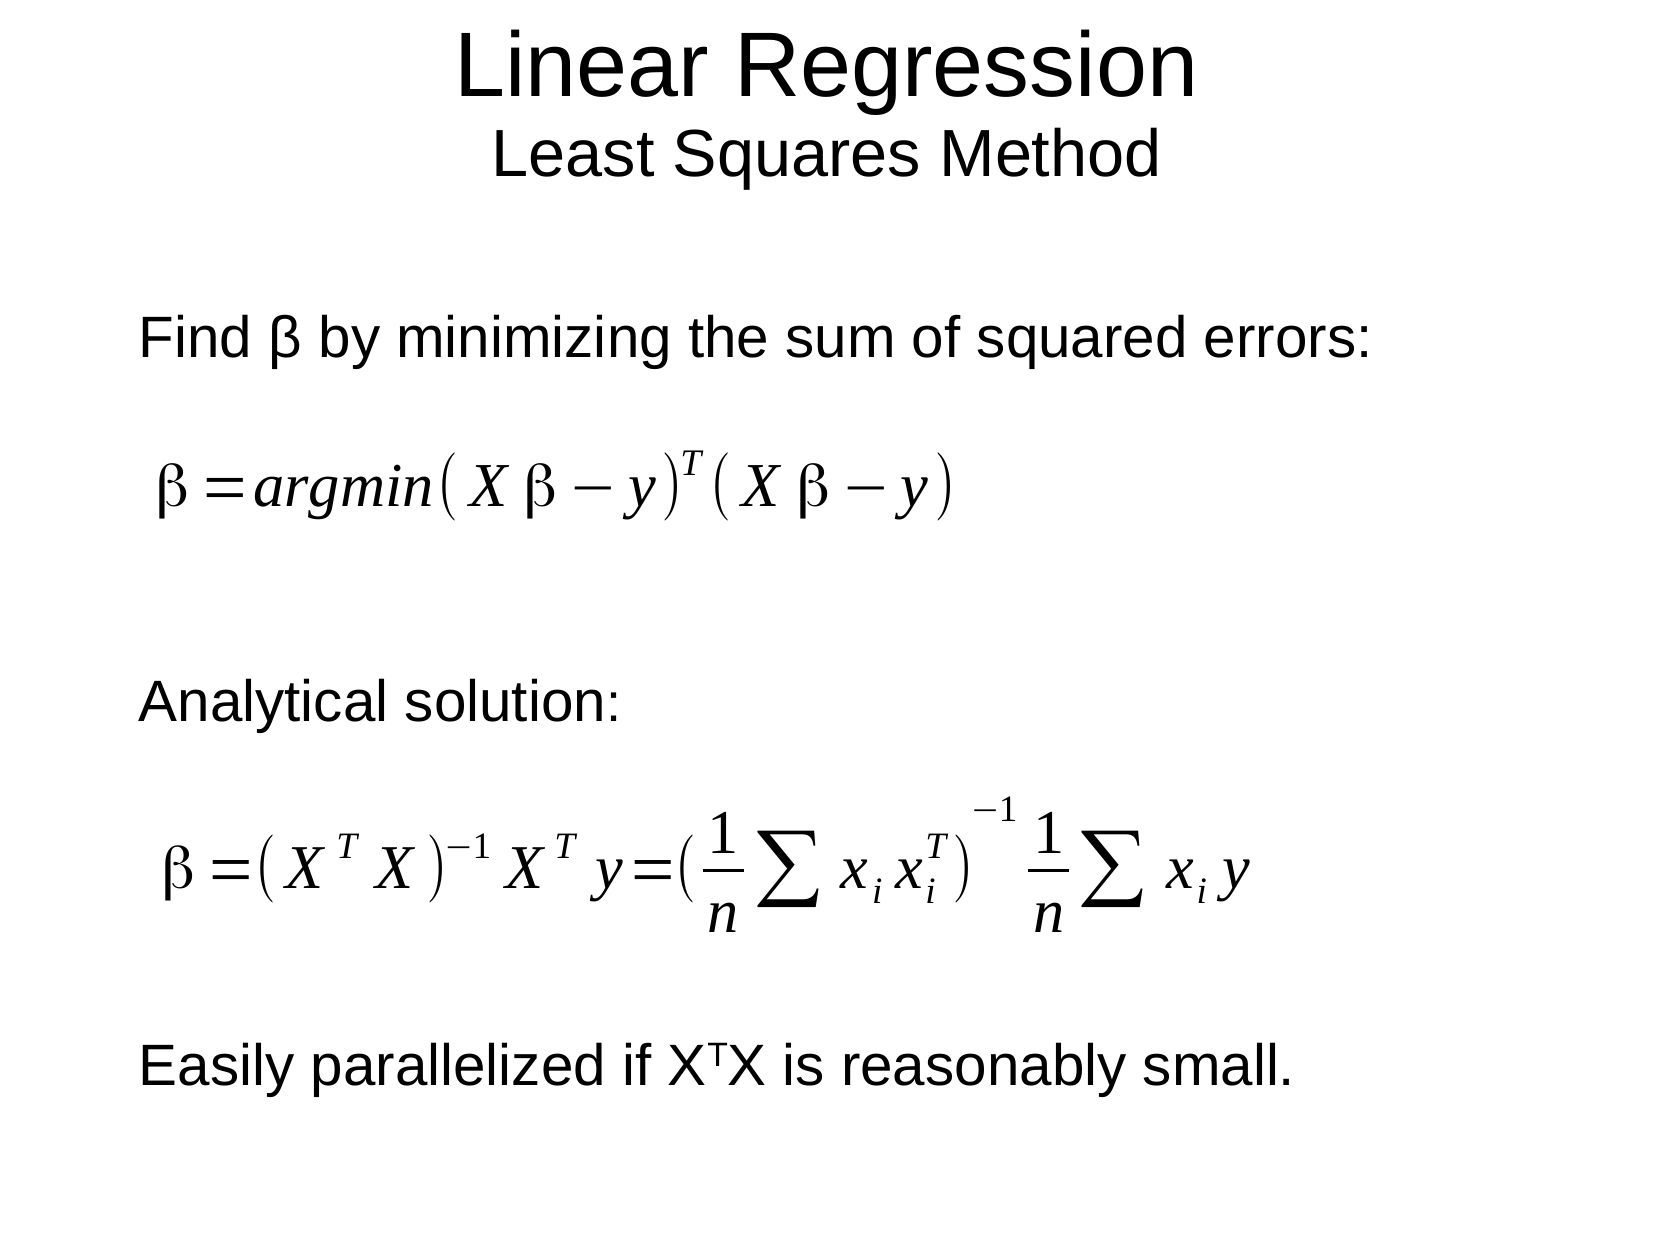

# Linear Regression Least Squares Method
Find β by minimizing the sum of squared errors:
Analytical solution:
Easily parallelized if XTX is reasonably small.